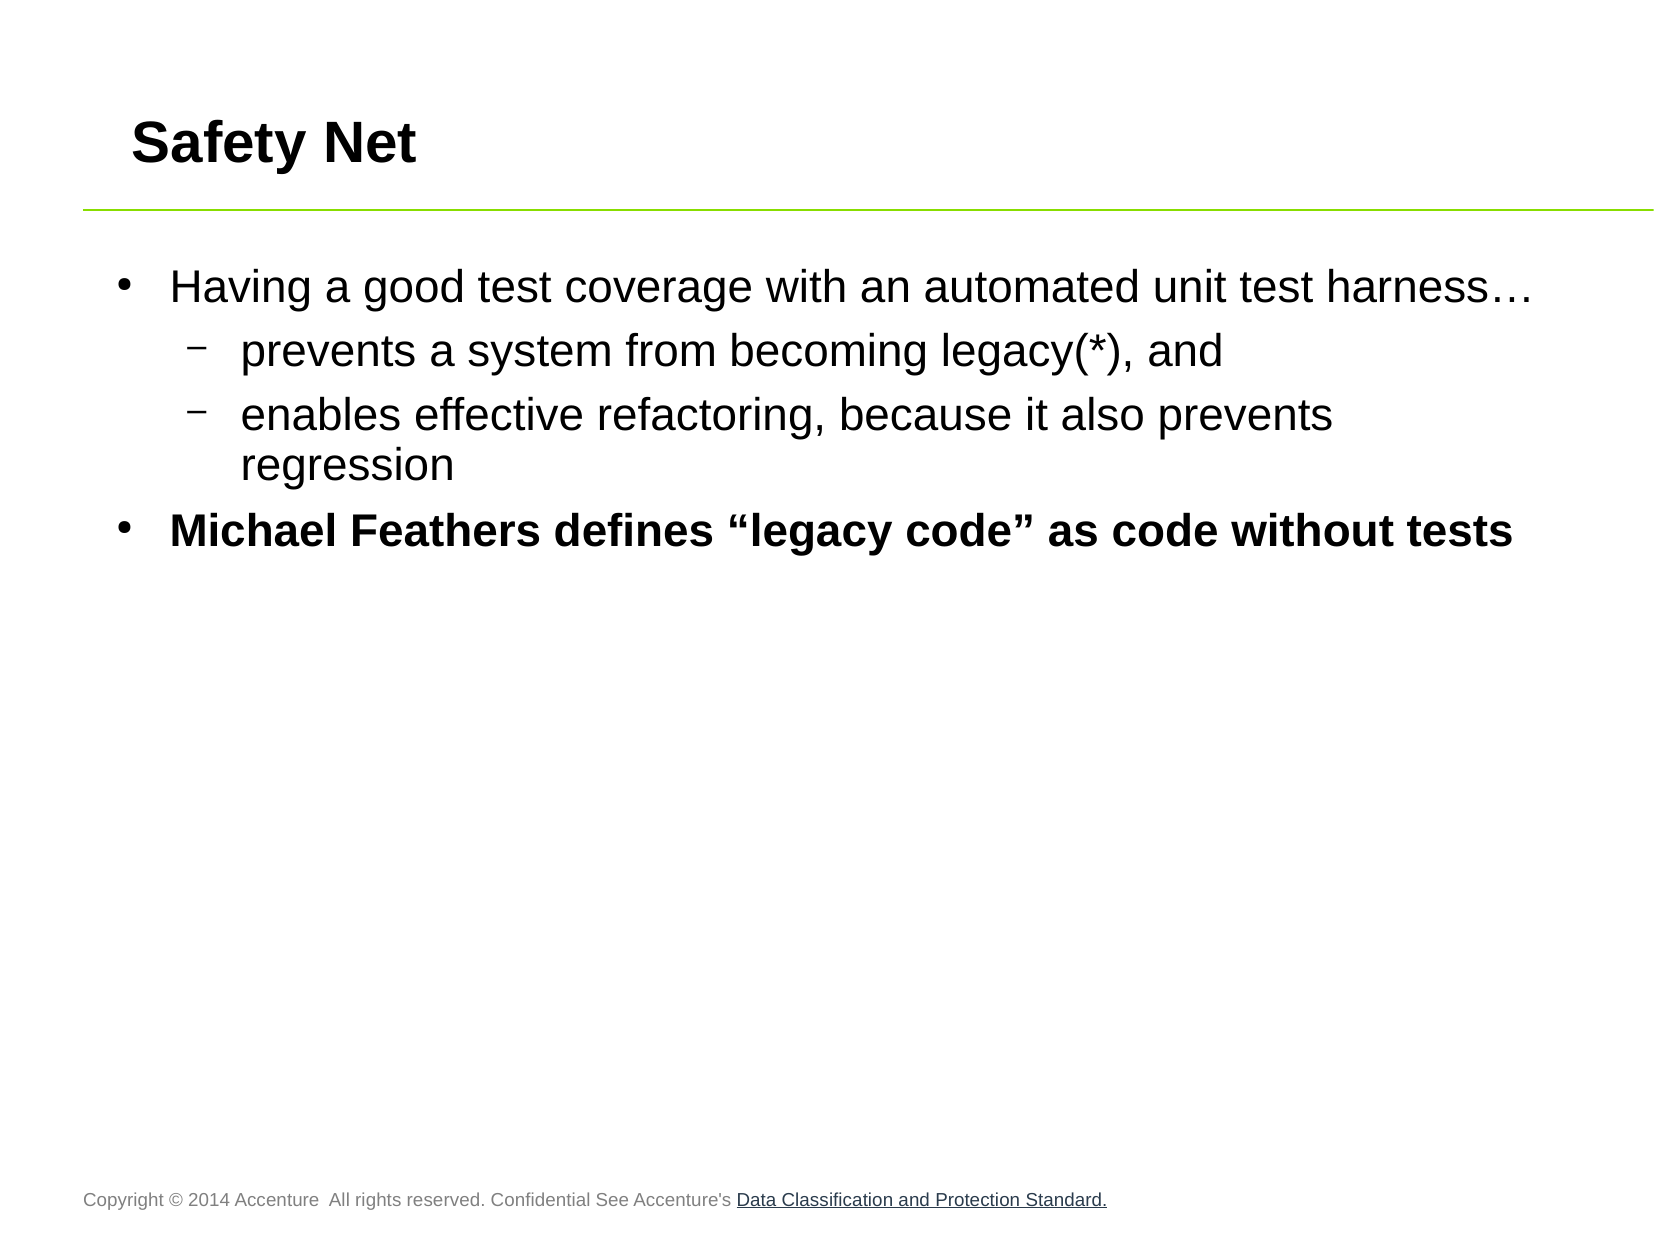

# Safety Net
Having a good test coverage with an automated unit test harness…
prevents a system from becoming legacy(*), and
enables effective refactoring, because it also prevents regression
Michael Feathers defines “legacy code” as code without tests